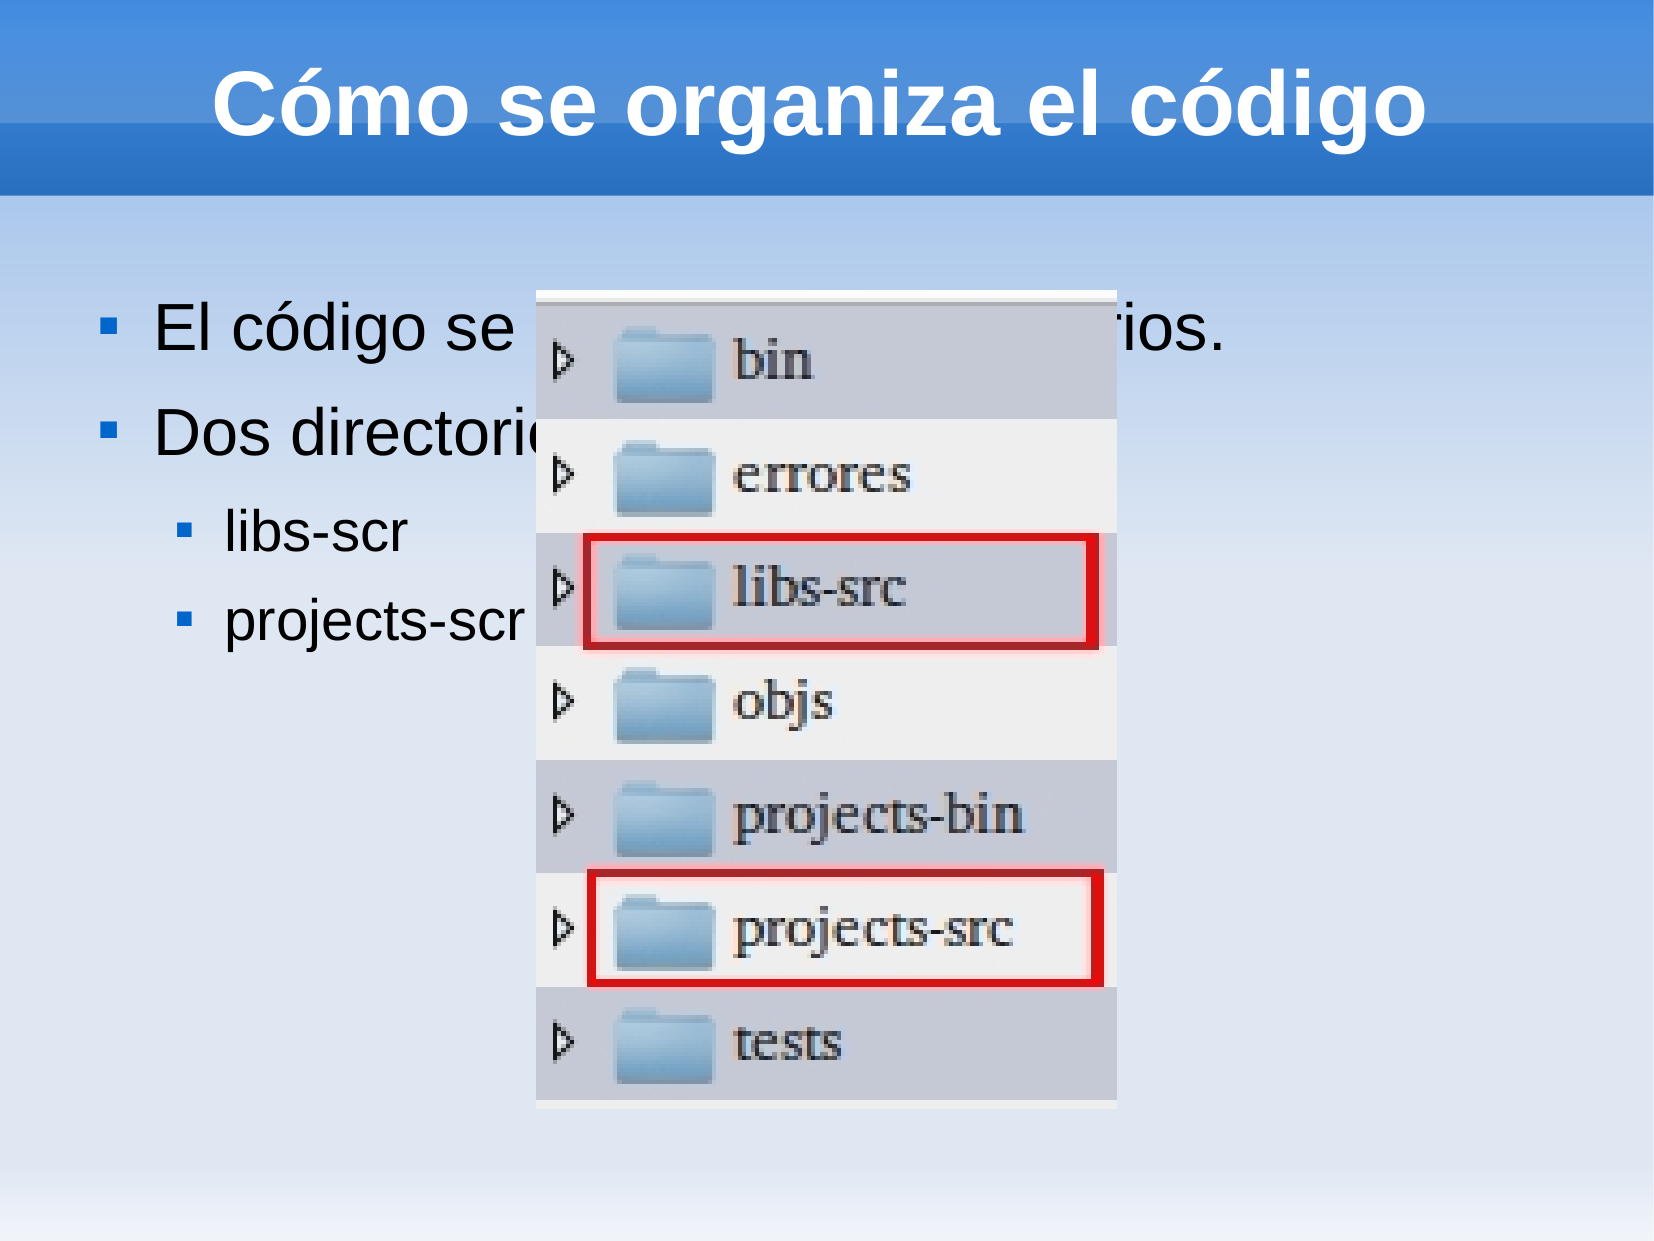

# Cómo se organiza el código
El código se organiza en directorios.
Dos directorios principales:
libs-scr
projects-scr